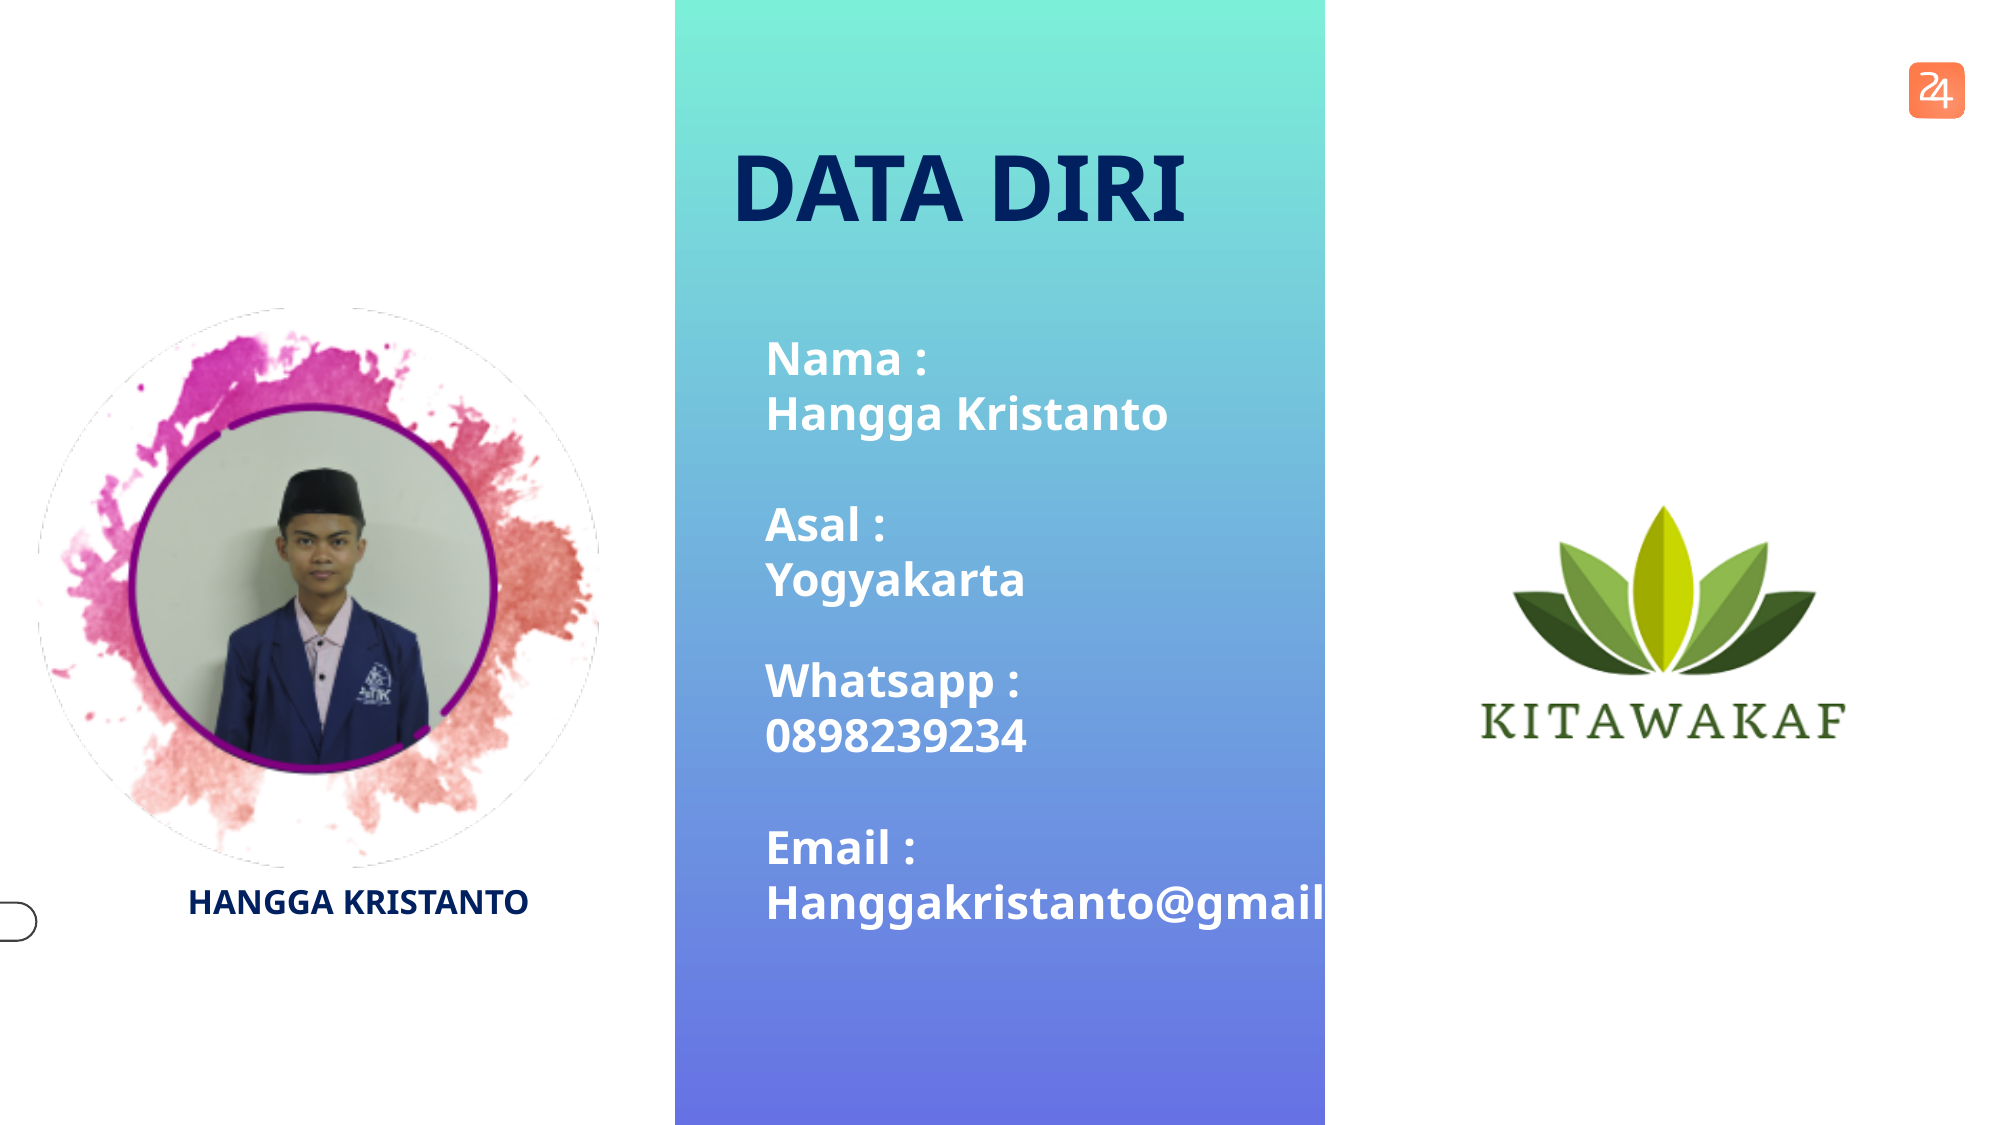

DATA DIRI
Nama :
Hangga Kristanto
Asal :
Yogyakarta
Whatsapp :
0898239234
Email :
Hanggakristanto@gmail.com
HANGGA KRISTANTO